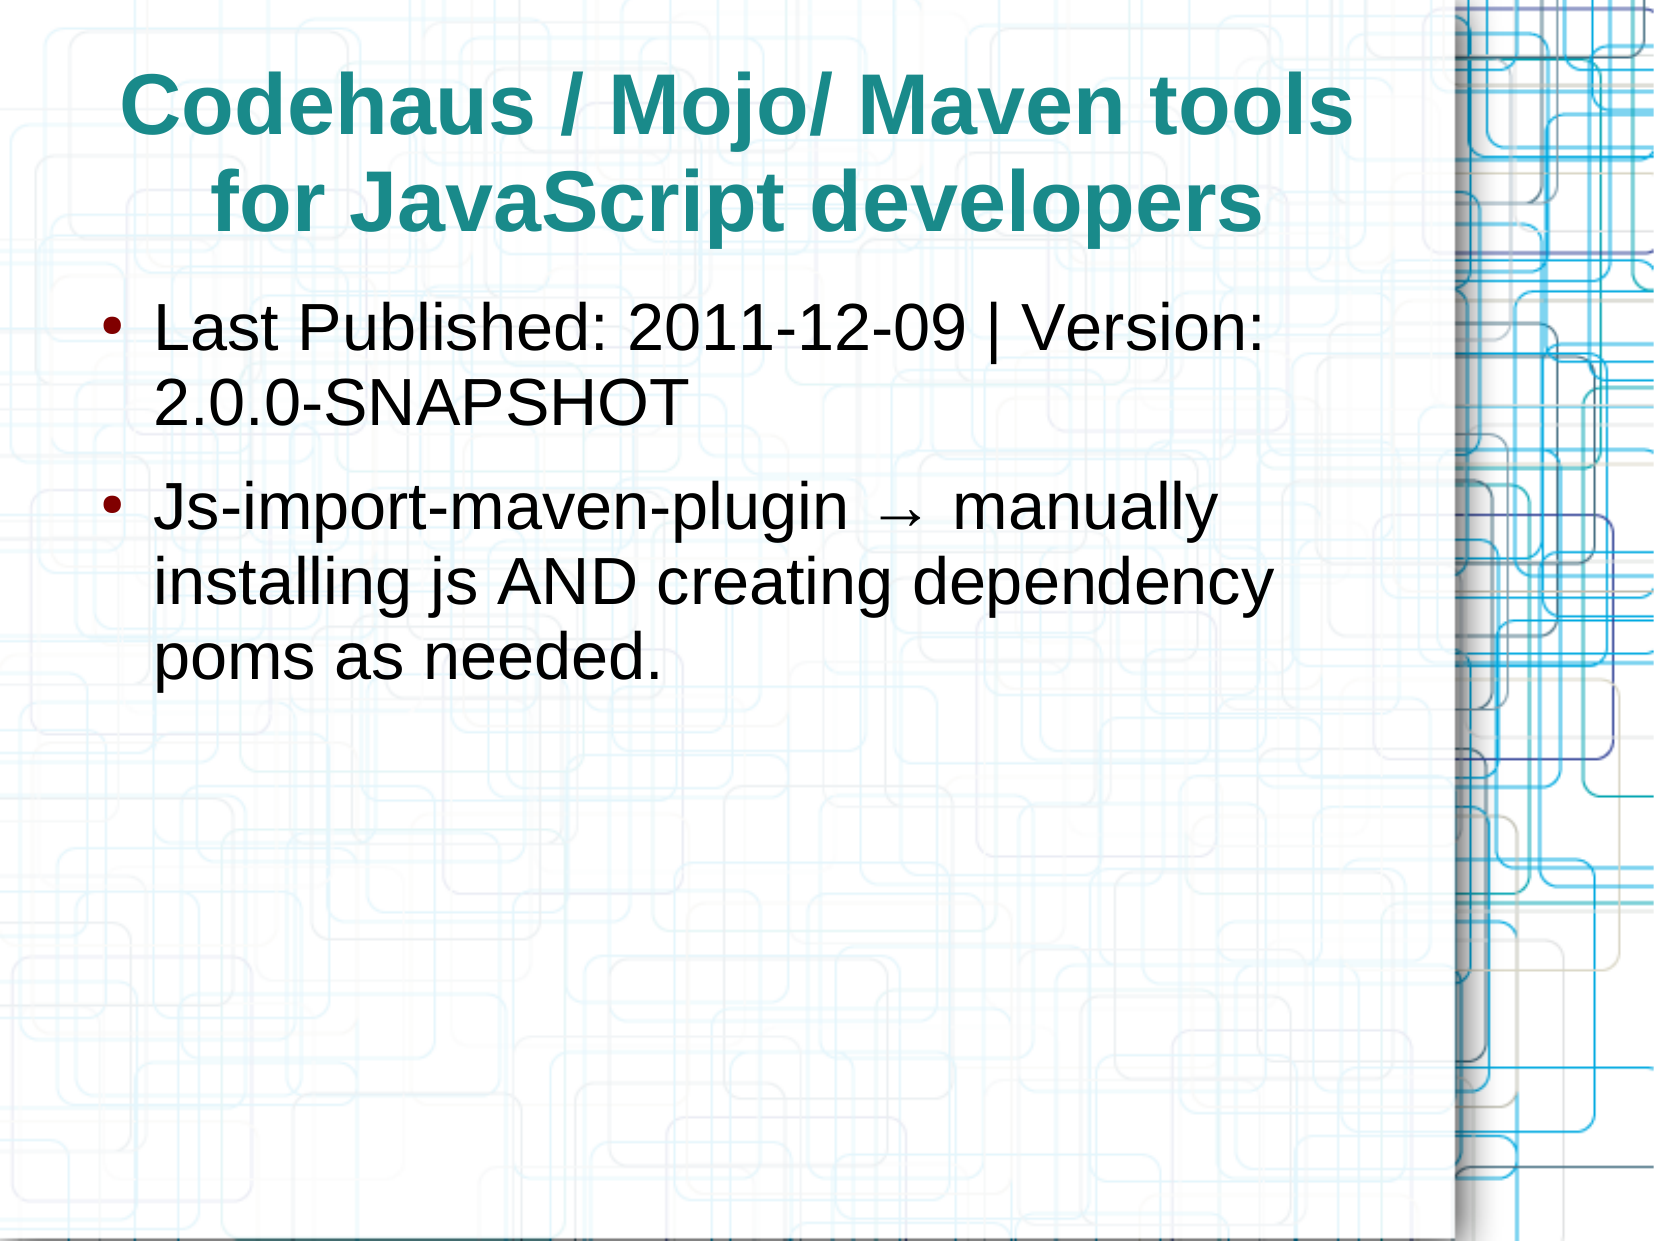

# Codehaus / Mojo/ Maven tools for JavaScript developers
Last Published: 2011-12-09 | Version: 2.0.0-SNAPSHOT
Js-import-maven-plugin → manually installing js AND creating dependency poms as needed.